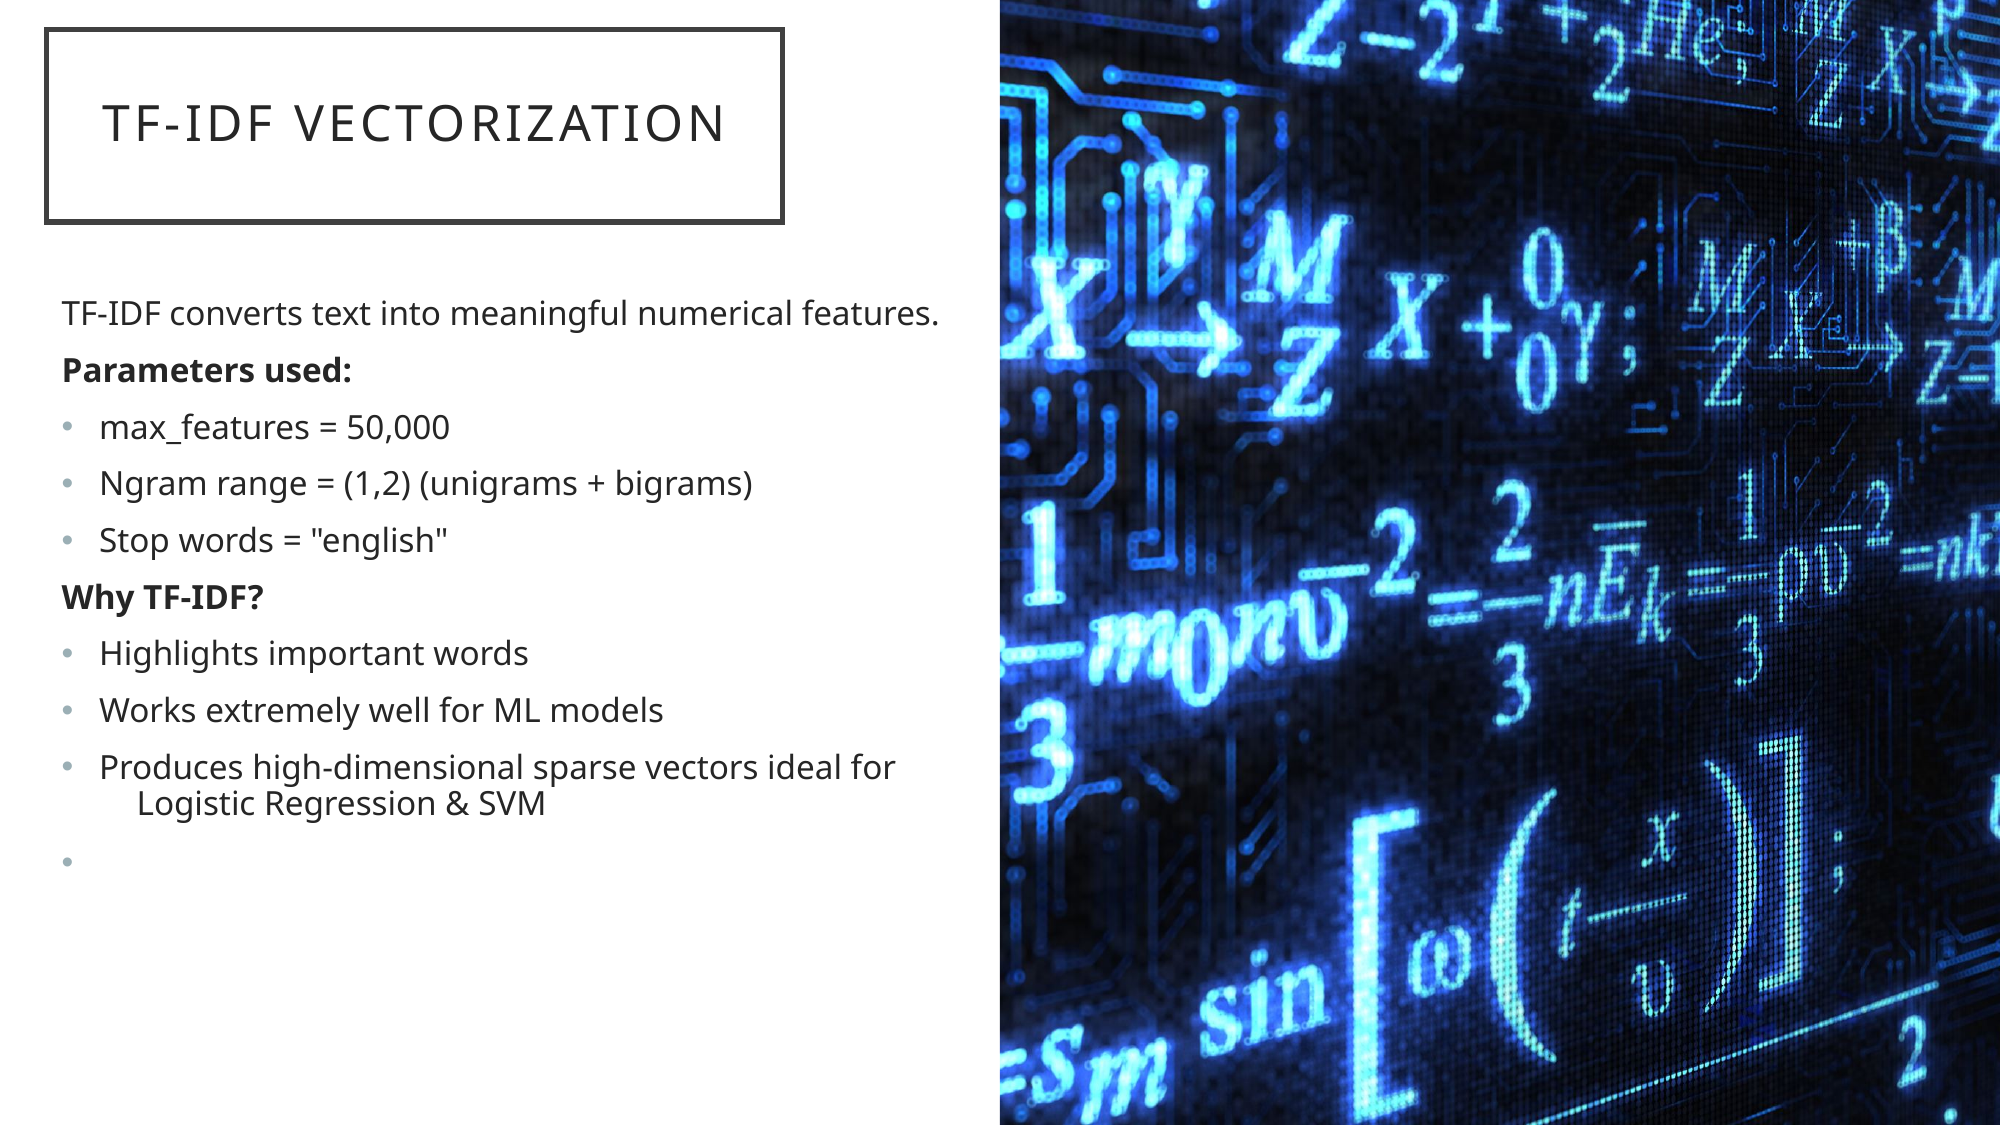

# TF-IDF Vectorization
TF-IDF converts text into meaningful numerical features.
Parameters used:
max_features = 50,000
Ngram range = (1,2) (unigrams + bigrams)
Stop words = "english"
Why TF-IDF?
Highlights important words
Works extremely well for ML models
Produces high-dimensional sparse vectors ideal for Logistic Regression & SVM